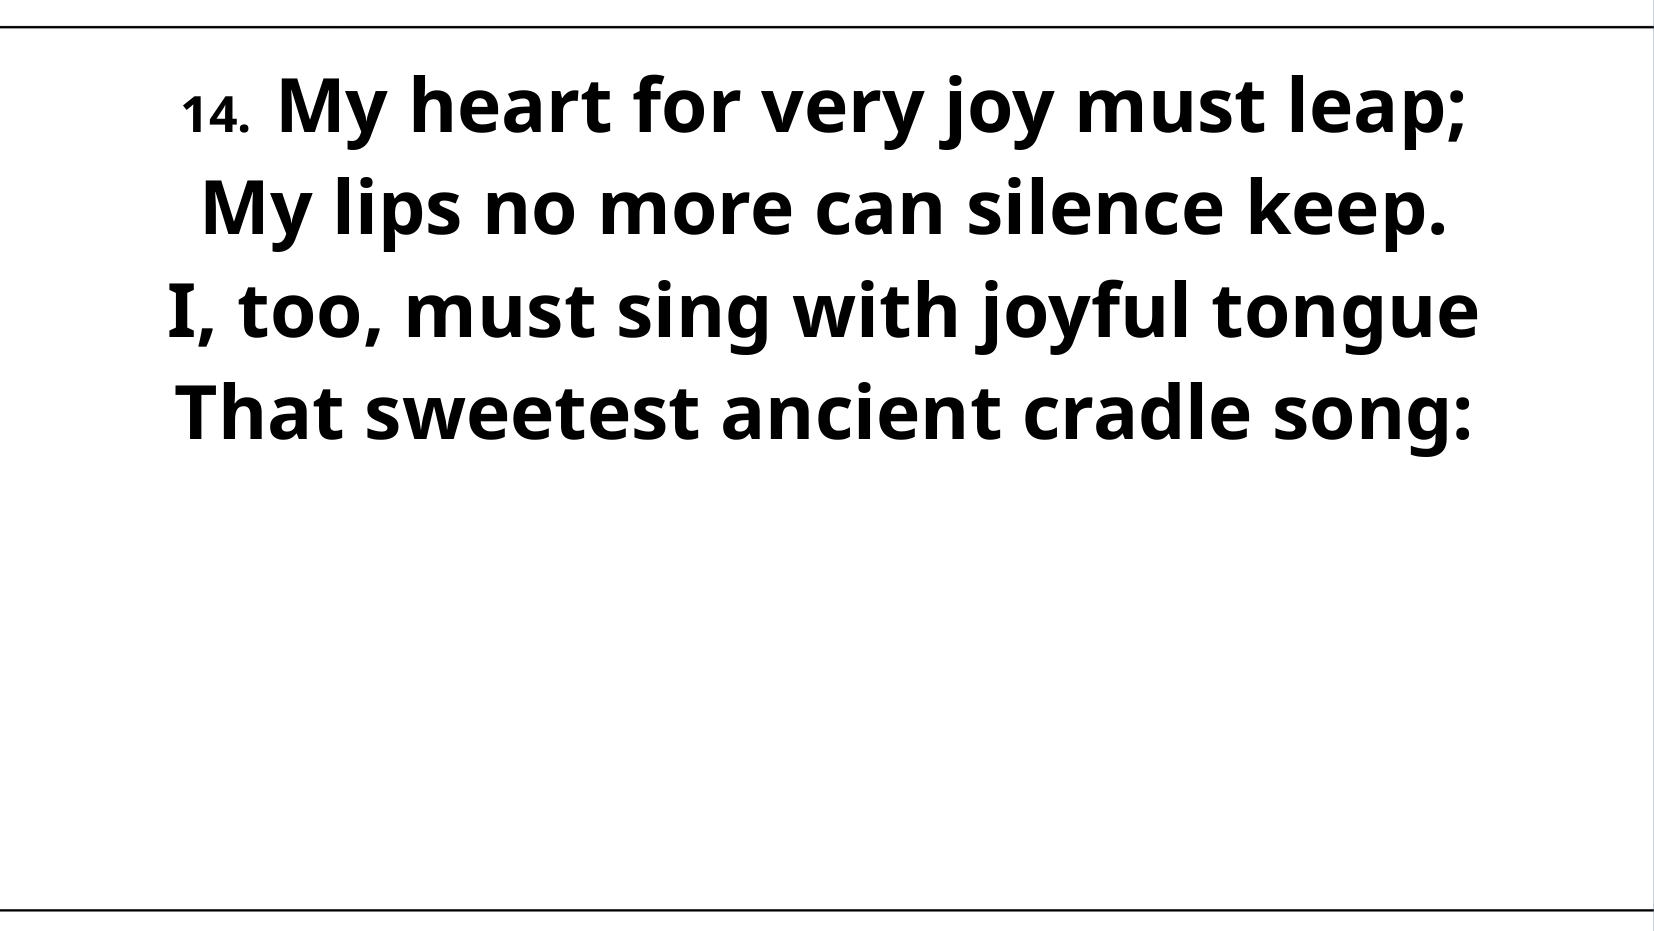

14.	 My heart for very joy must leap;
My lips no more can silence keep.
I, too, must sing with joyful tongue
That sweetest ancient cradle song: